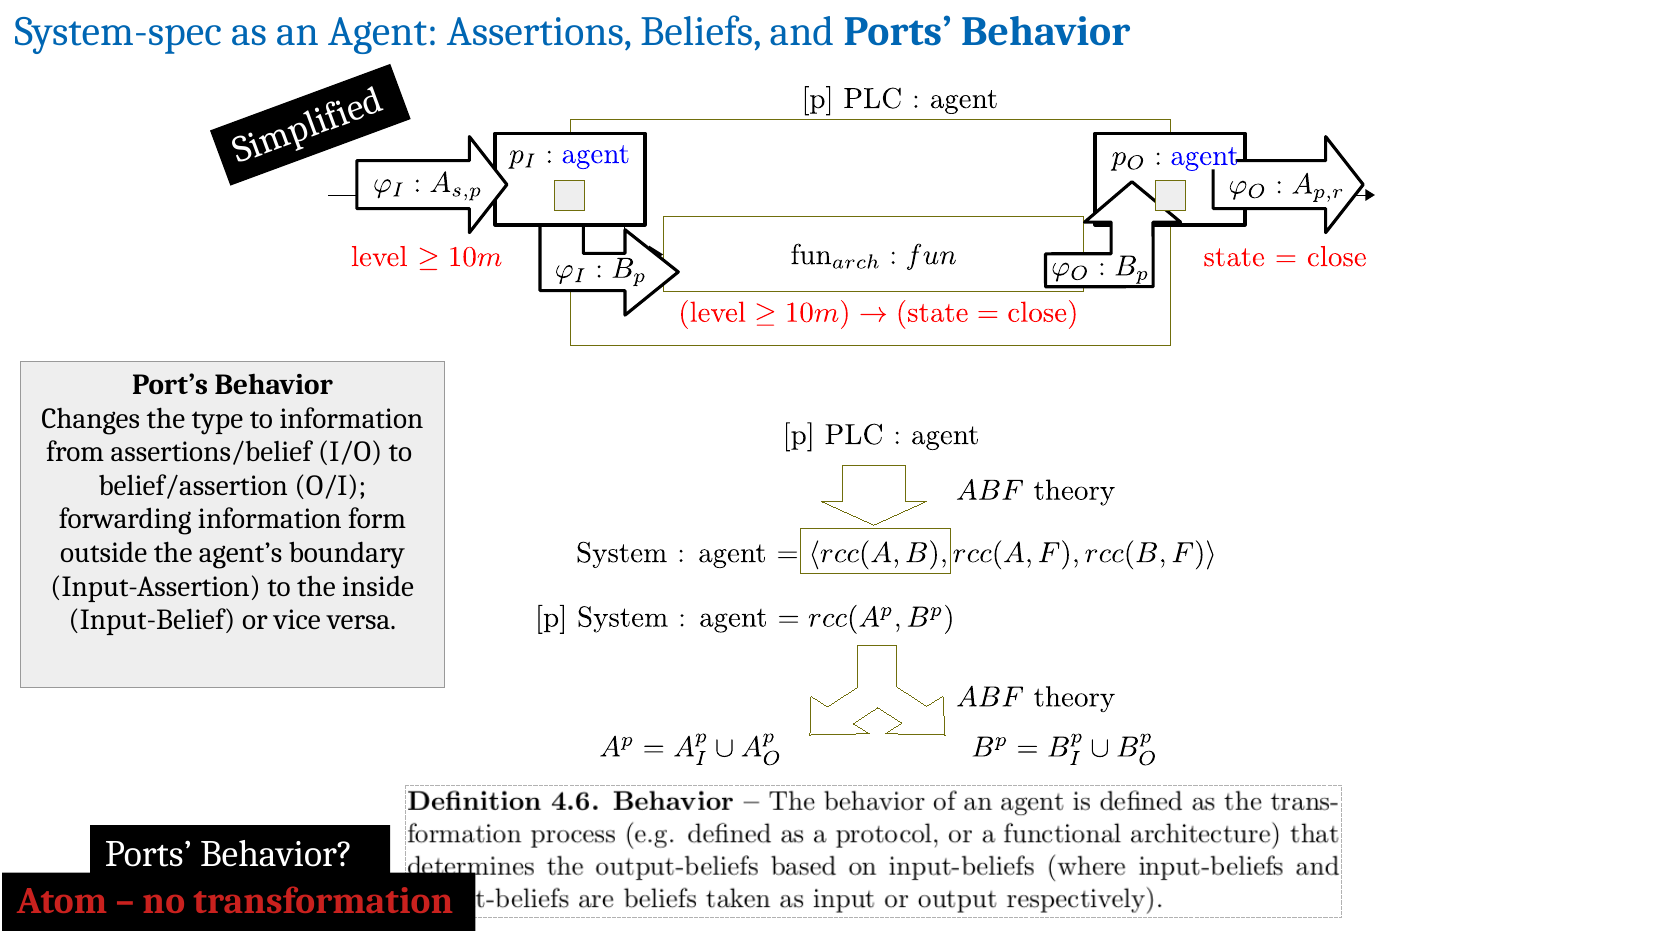

System-spec as an Agent: Assertions, Beliefs, and Ports’ Behavior
Simplified
Port’s Behavior
Changes the type to information from assertions/belief (I/O) to
belief/assertion (O/I); forwarding information form outside the agent’s boundary (Input-Assertion) to the inside (Input-Belief) or vice versa.
Ports’ Behavior?
Atom – no transformation